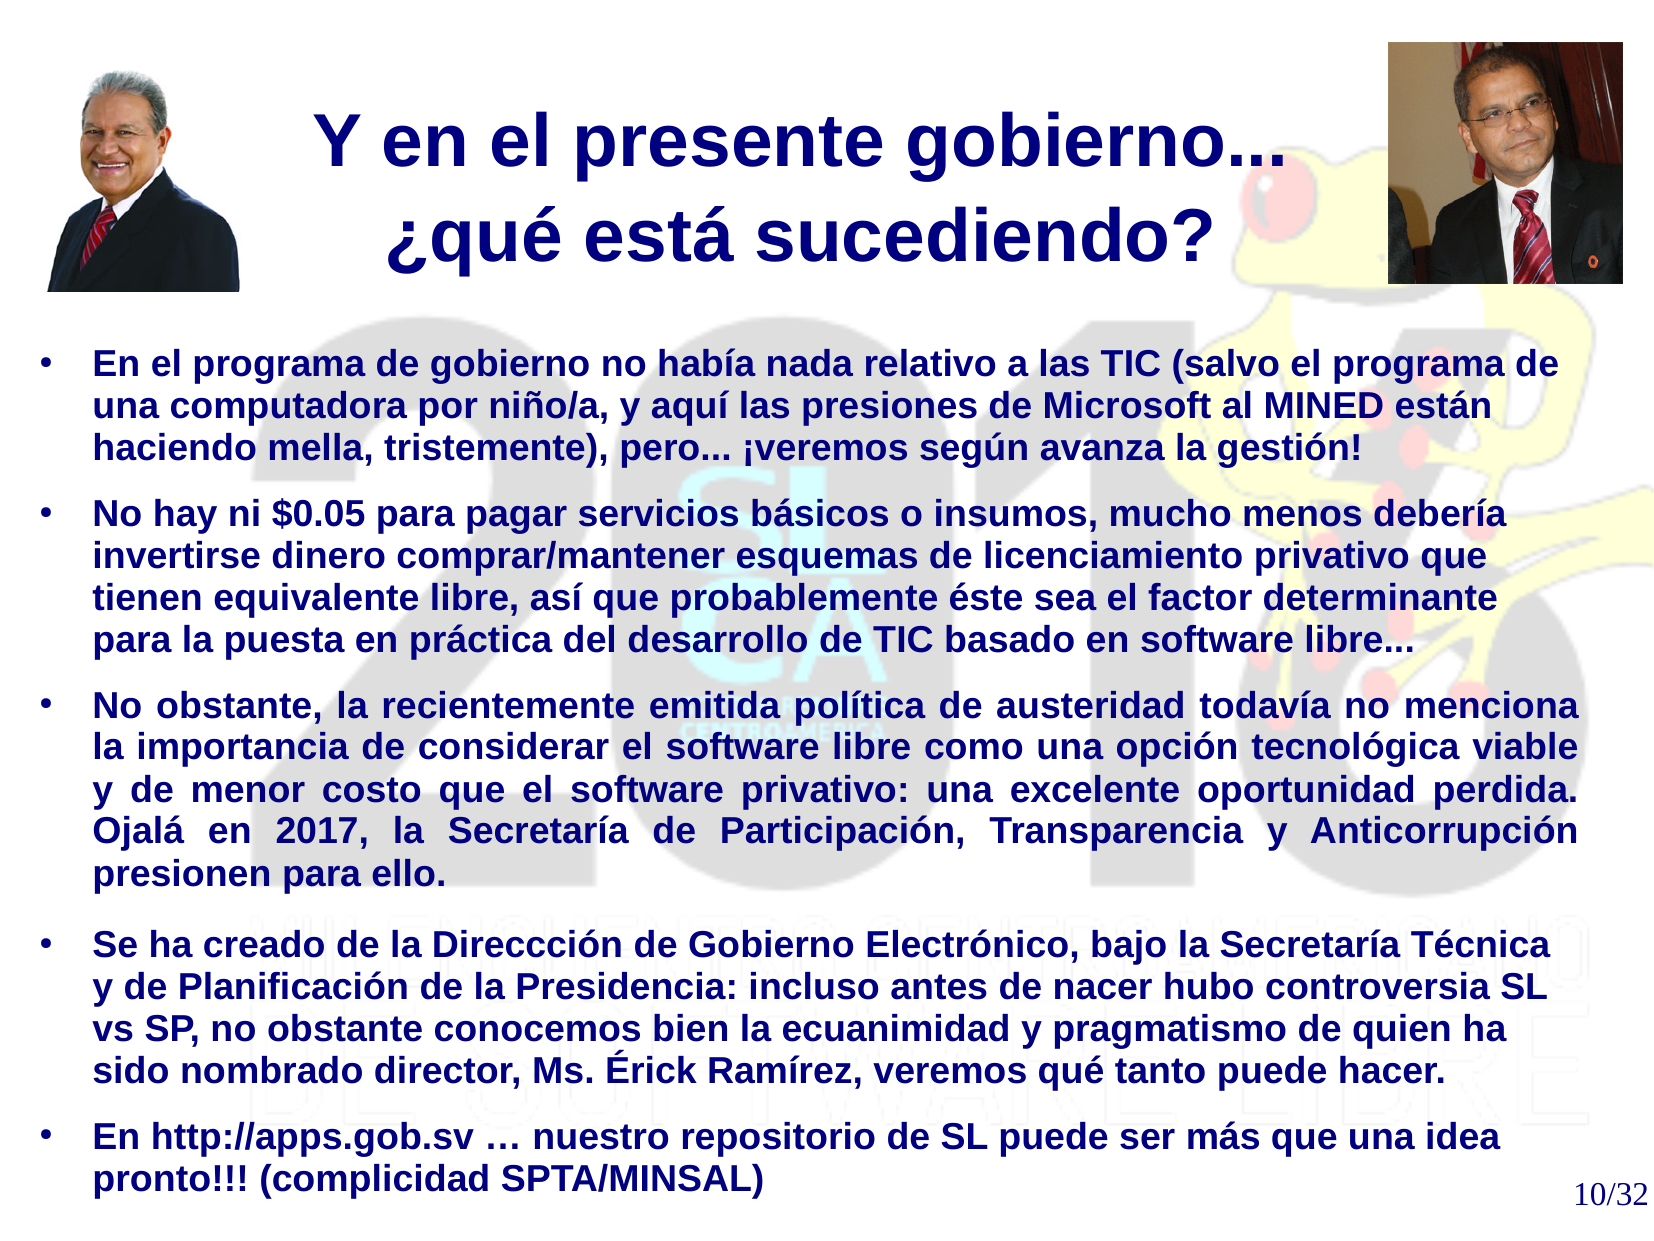

# Y en el presente gobierno...
¿qué está sucediendo?
En el programa de gobierno no había nada relativo a las TIC (salvo el programa de una computadora por niño/a, y aquí las presiones de Microsoft al MINED están haciendo mella, tristemente), pero... ¡veremos según avanza la gestión!
No hay ni $0.05 para pagar servicios básicos o insumos, mucho menos debería invertirse dinero comprar/mantener esquemas de licenciamiento privativo que tienen equivalente libre, así que probablemente éste sea el factor determinante para la puesta en práctica del desarrollo de TIC basado en software libre...
No obstante, la recientemente emitida política de austeridad todavía no menciona la importancia de considerar el software libre como una opción tecnológica viable y de menor costo que el software privativo: una excelente oportunidad perdida. Ojalá en 2017, la Secretaría de Participación, Transparencia y Anticorrupción presionen para ello.
Se ha creado de la Direccción de Gobierno Electrónico, bajo la Secretaría Técnica y de Planificación de la Presidencia: incluso antes de nacer hubo controversia SL vs SP, no obstante conocemos bien la ecuanimidad y pragmatismo de quien ha sido nombrado director, Ms. Érick Ramírez, veremos qué tanto puede hacer.
En http://apps.gob.sv … nuestro repositorio de SL puede ser más que una idea pronto!!! (complicidad SPTA/MINSAL)